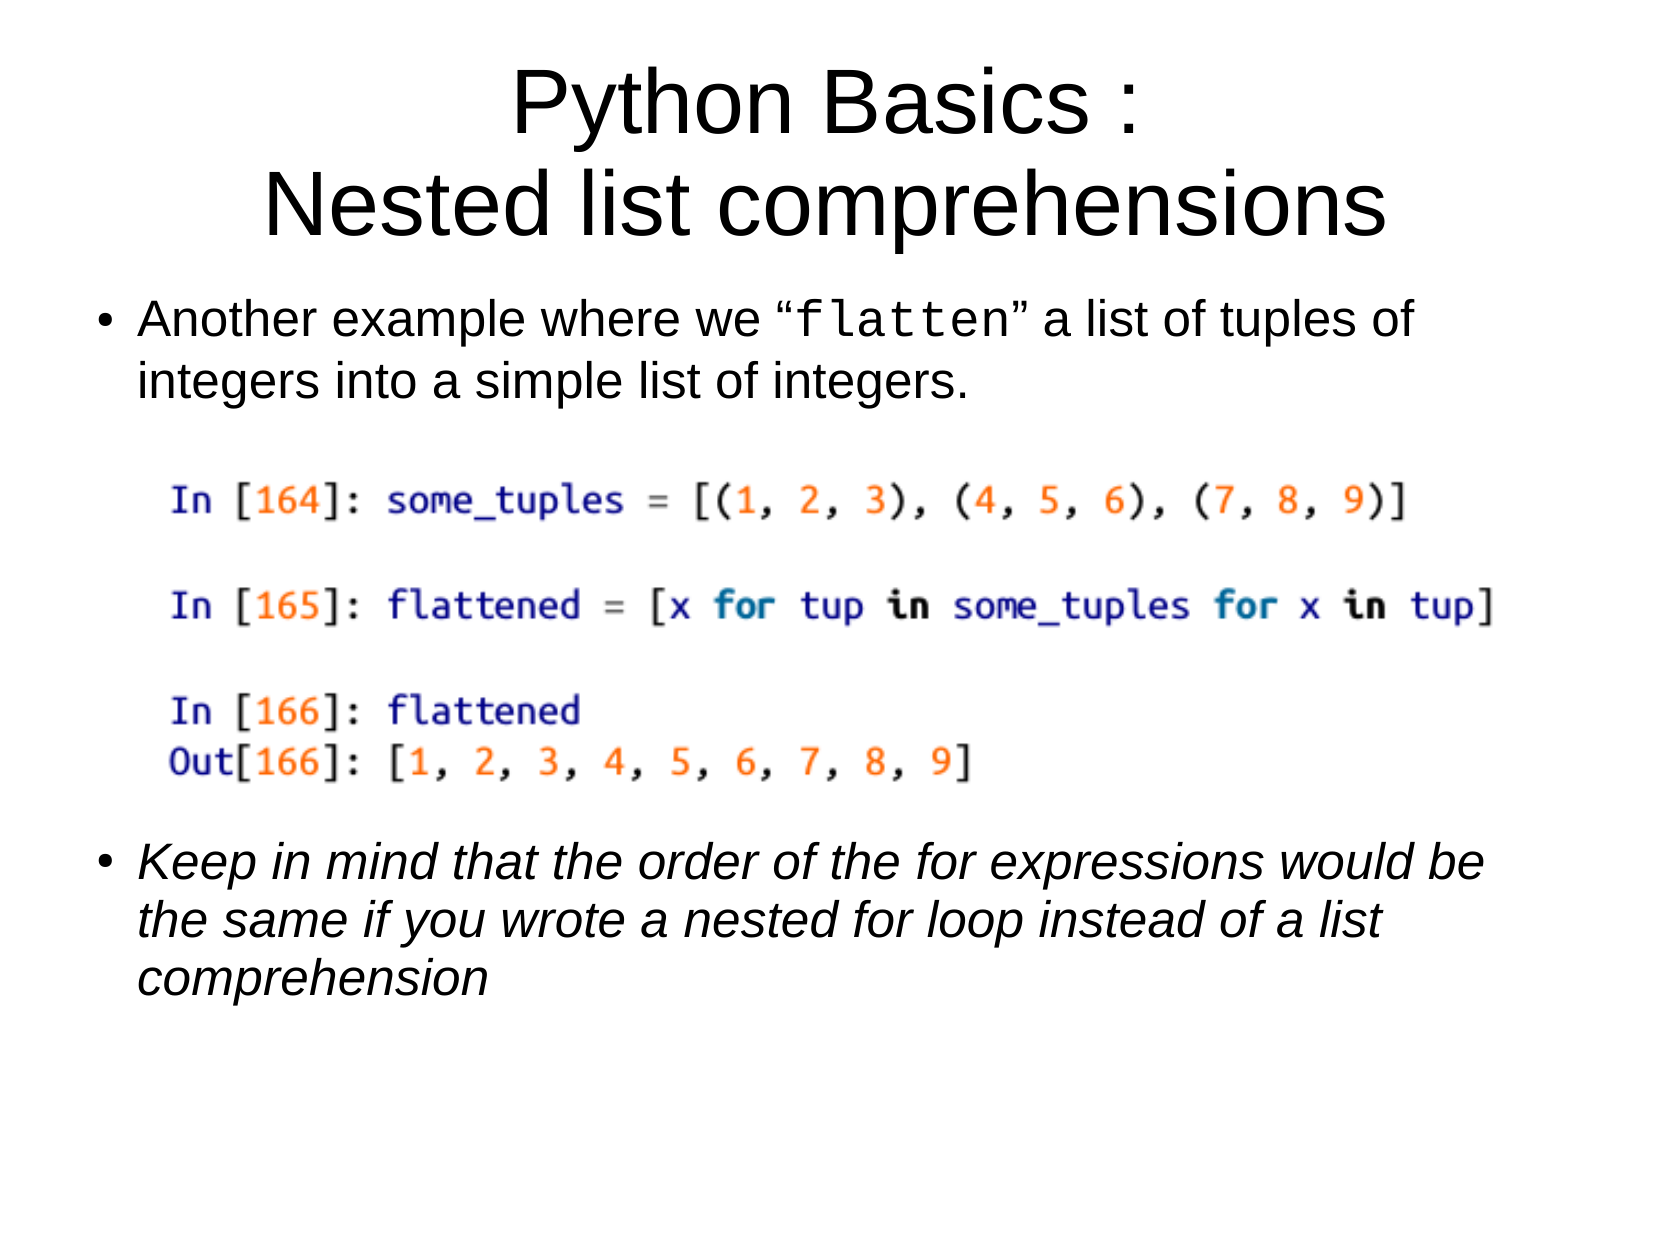

# Python Basics : Nested list comprehensions
Another example where we “flatten” a list of tuples of integers into a simple list of integers.
Keep in mind that the order of the for expressions would be the same if you wrote a nested for loop instead of a list comprehension